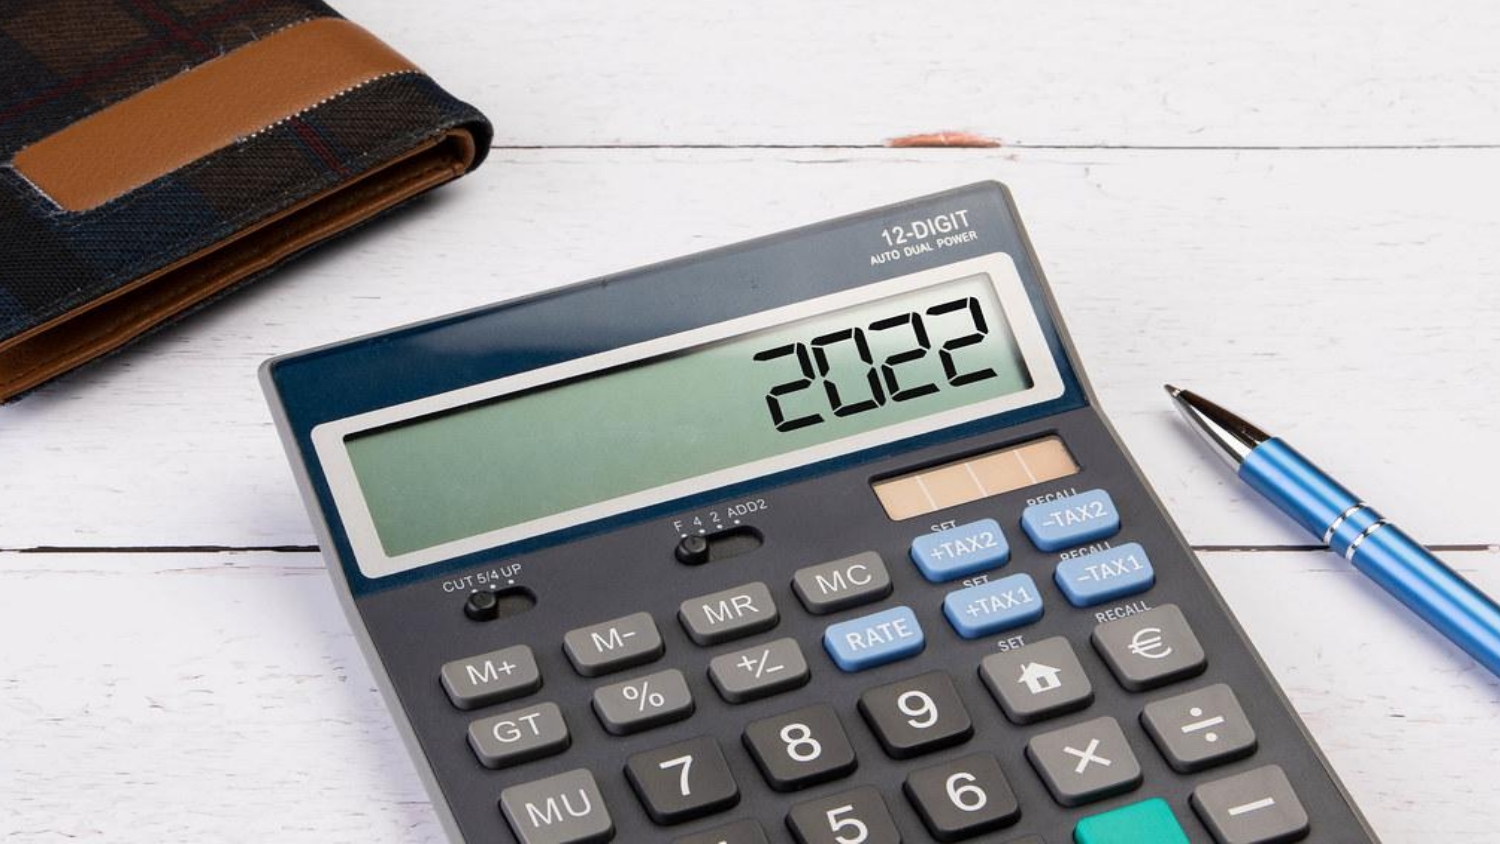

# HOW MIGHT WE MITIGATE RISK?
Increasing transparency of risk through risk calculator